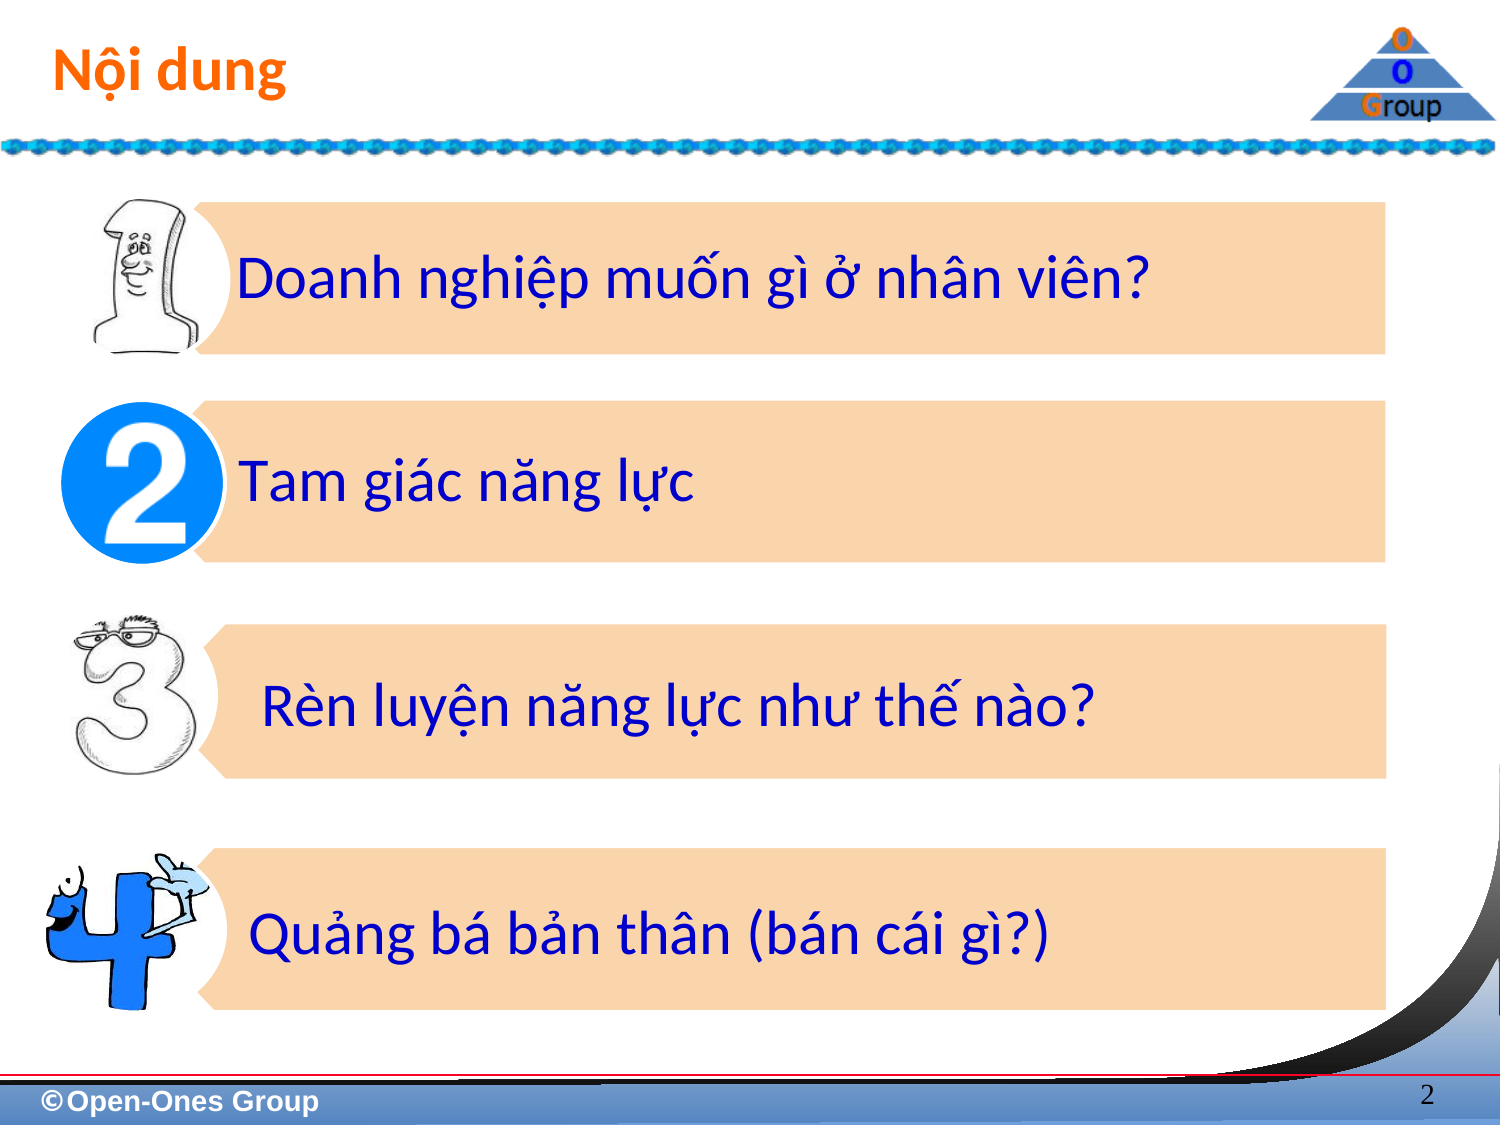

# Nội dung
Doanh nghiệp muốn gì ở nhân viên?
Tam giác năng lực
Rèn luyện năng lực như thế nào?
Quảng bá bản thân (bán cái gì?)
2